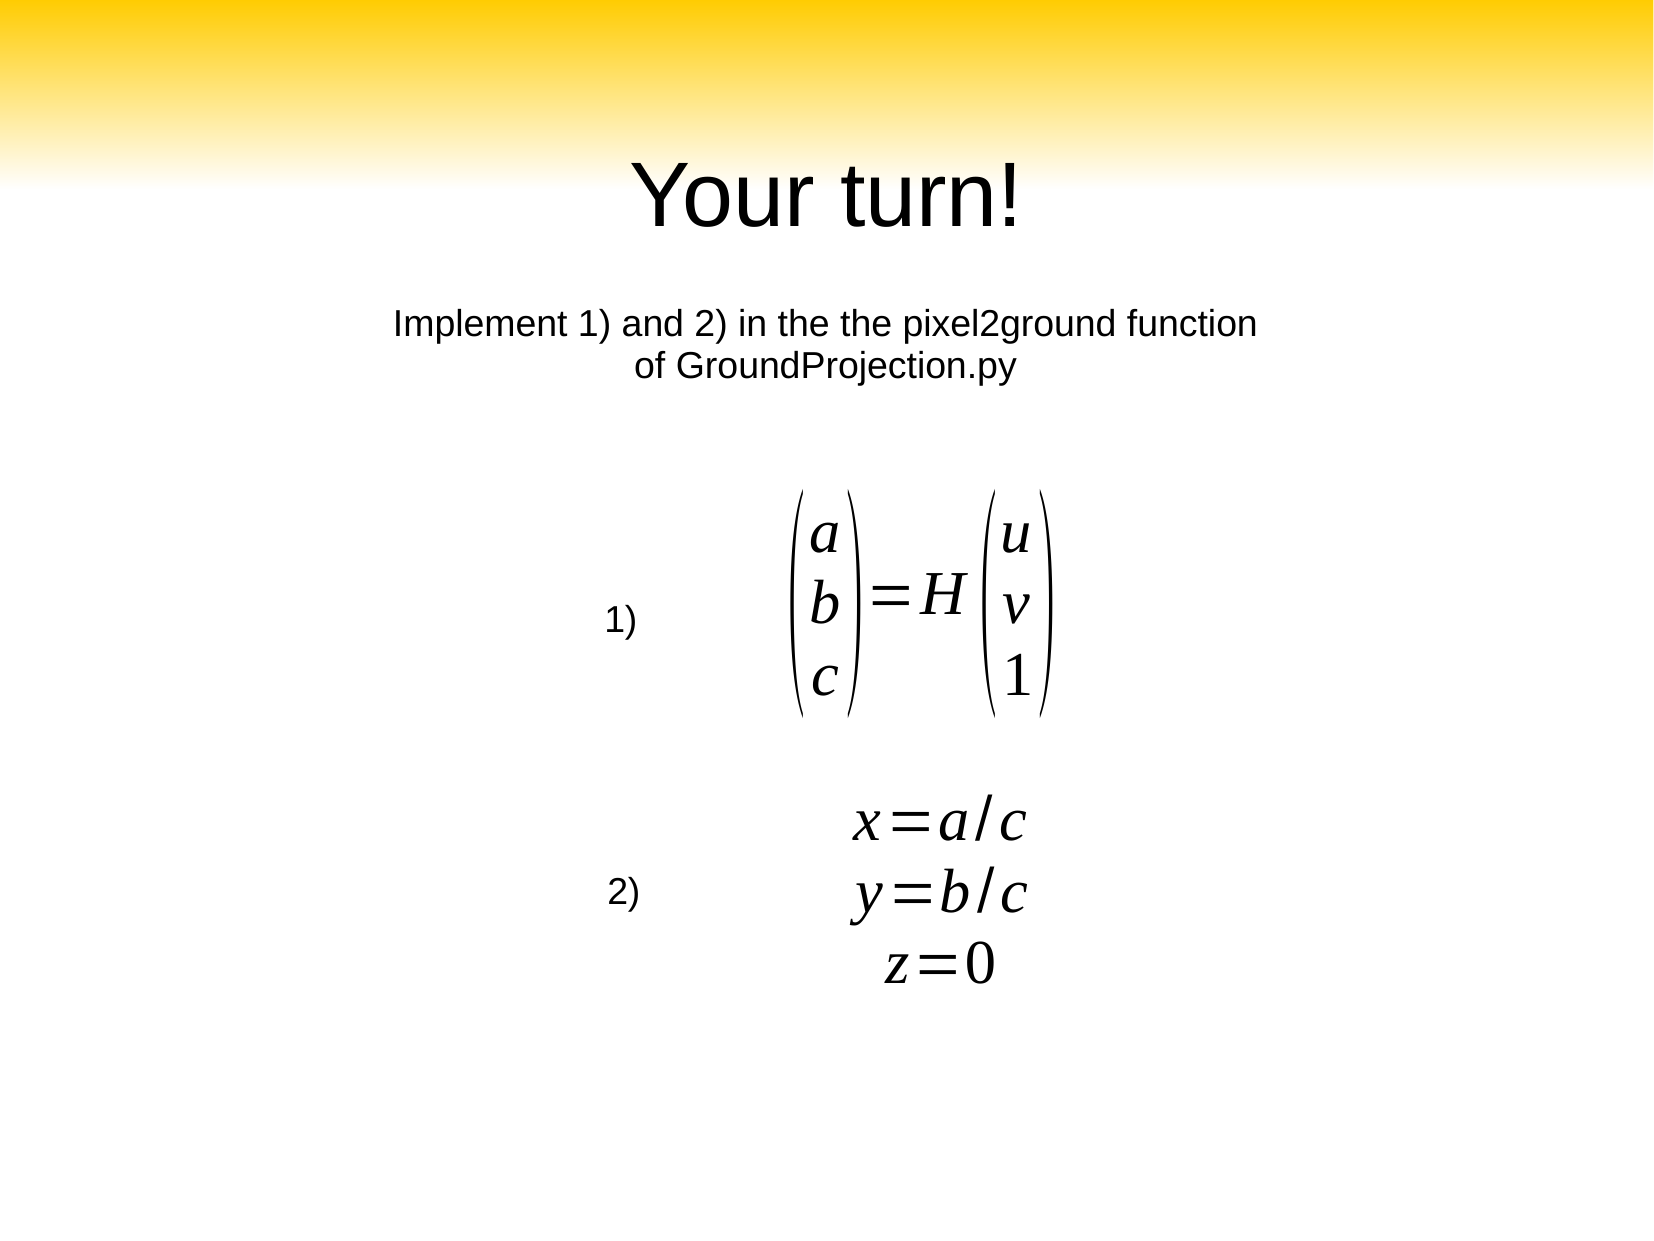

# Your turn!
Implement 1) and 2) in the the pixel2ground function
of GroundProjection.py
1)
2)